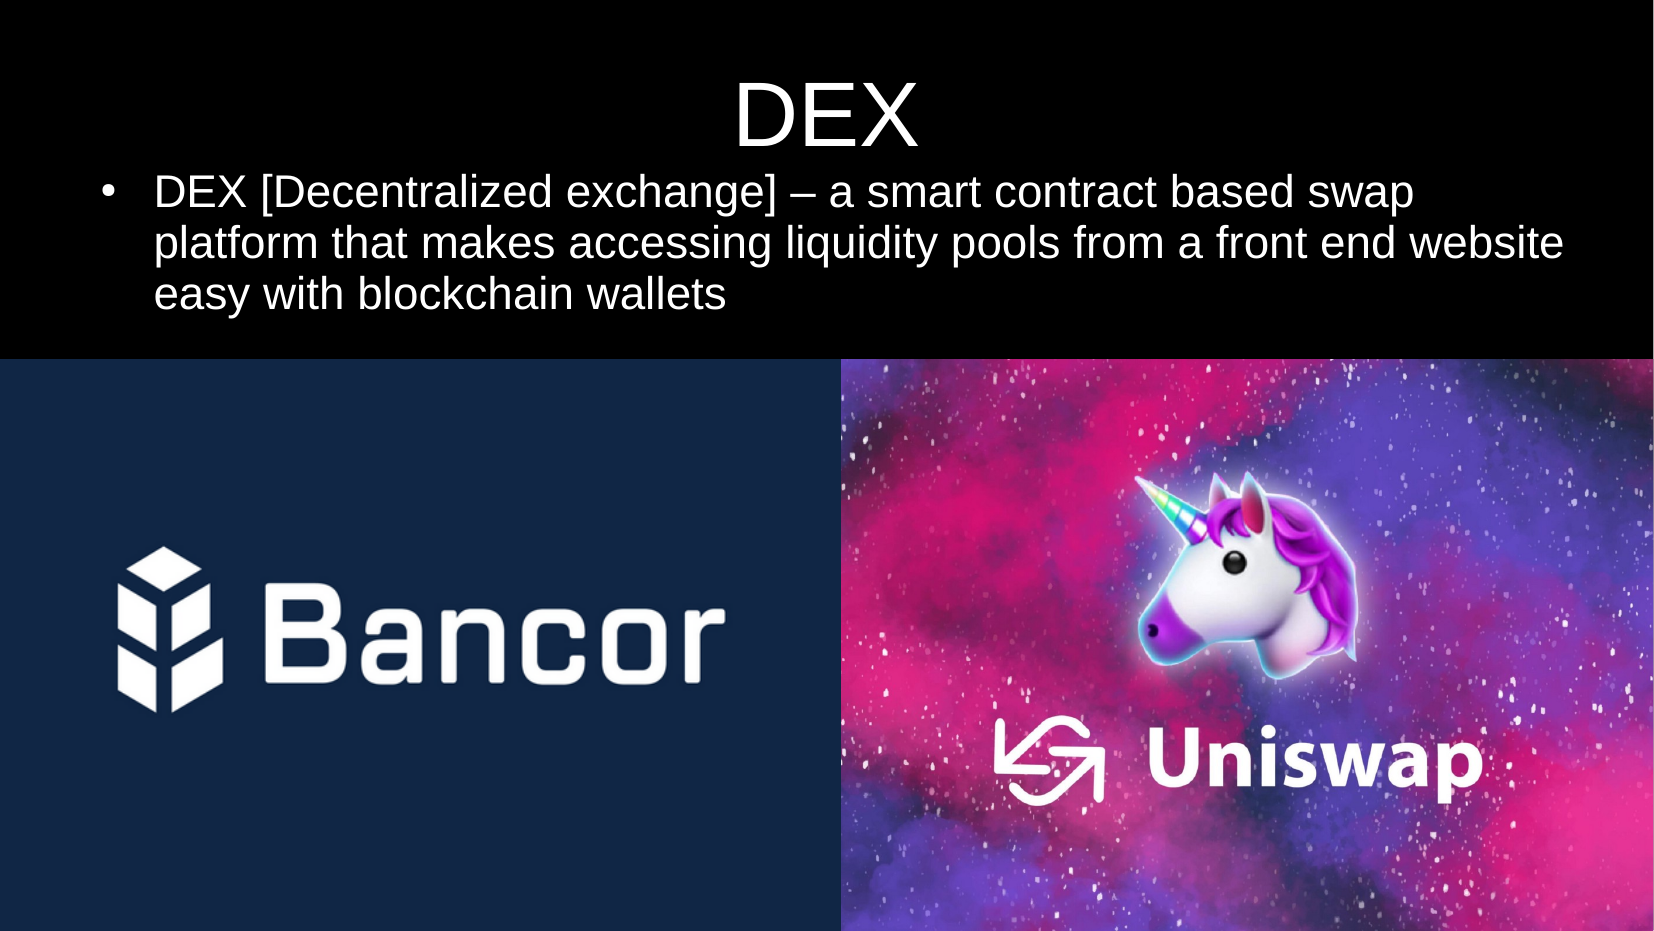

# DEX
DEX [Decentralized exchange] – a smart contract based swap platform that makes accessing liquidity pools from a front end website easy with blockchain wallets